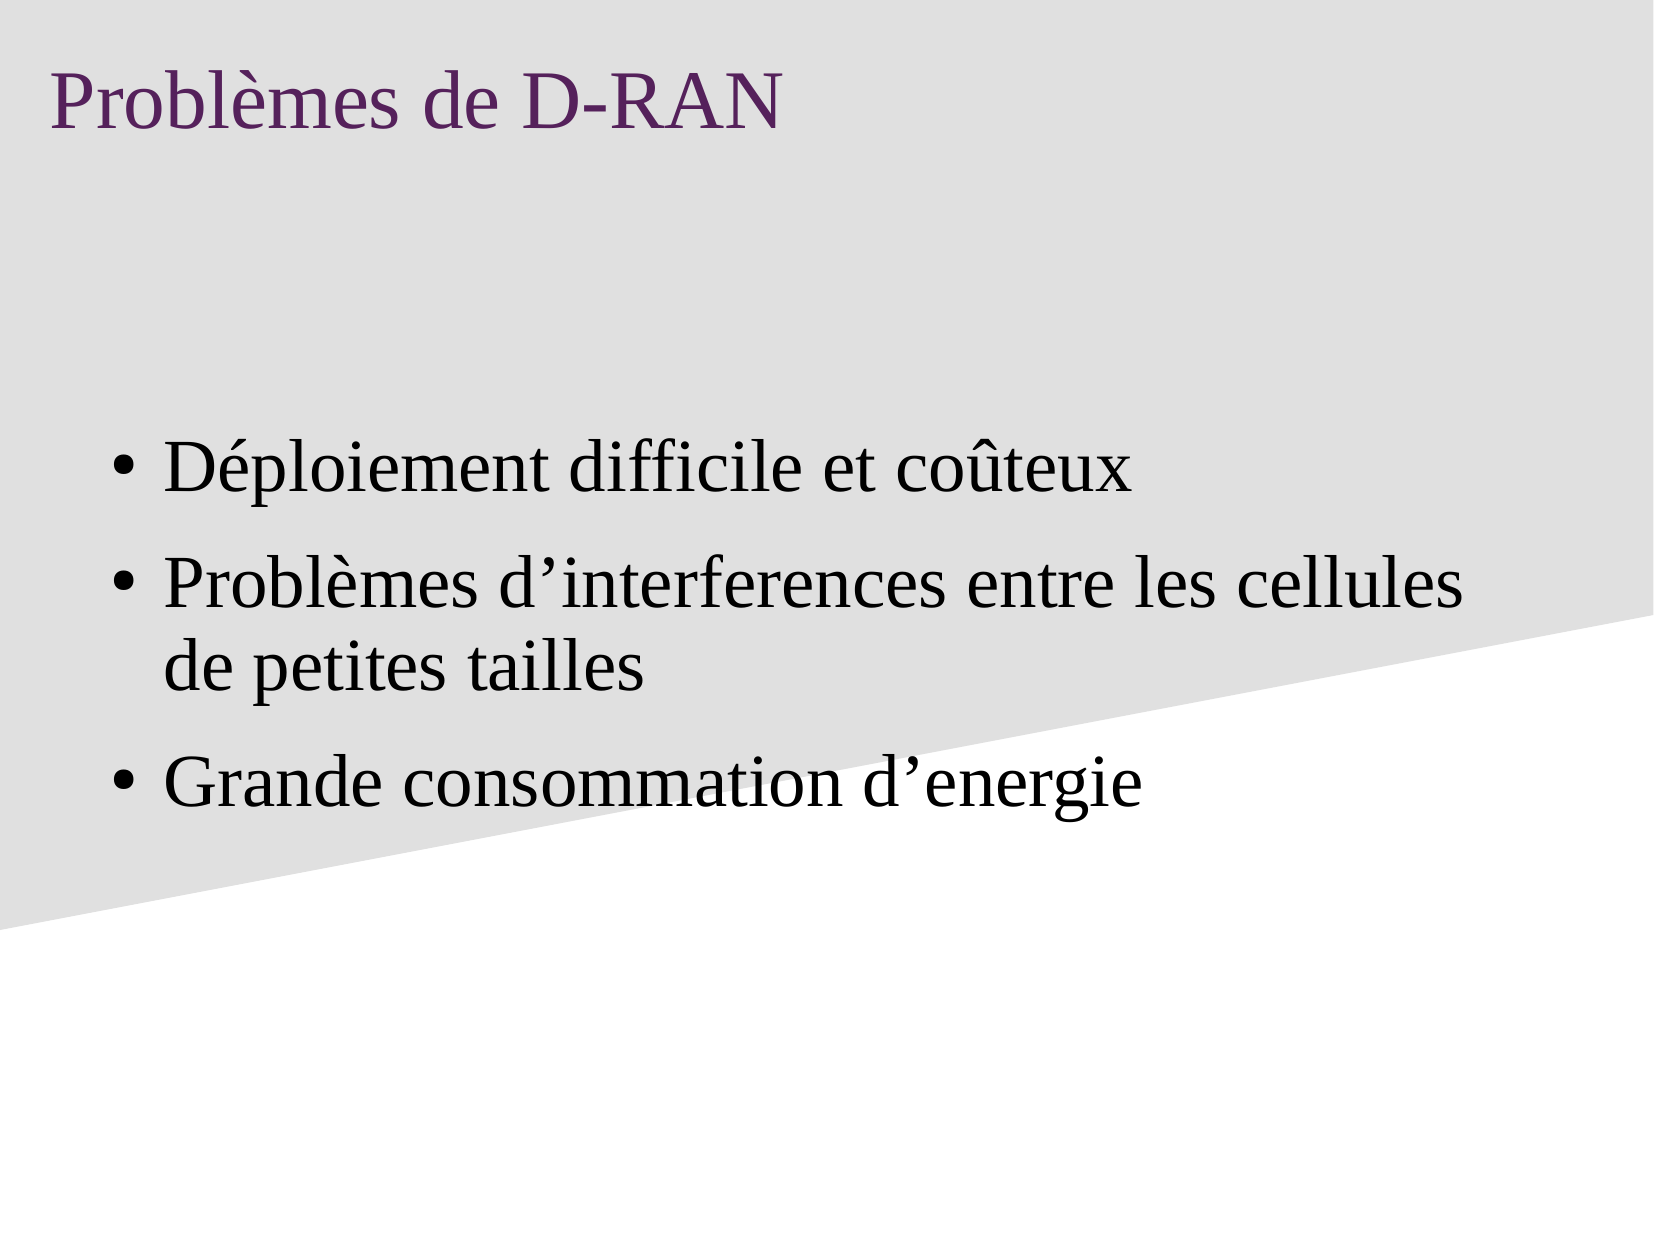

Problèmes de D-RAN
# Déploiement difficile et coûteux
Problèmes d’interferences entre les cellules de petites tailles
Grande consommation d’energie